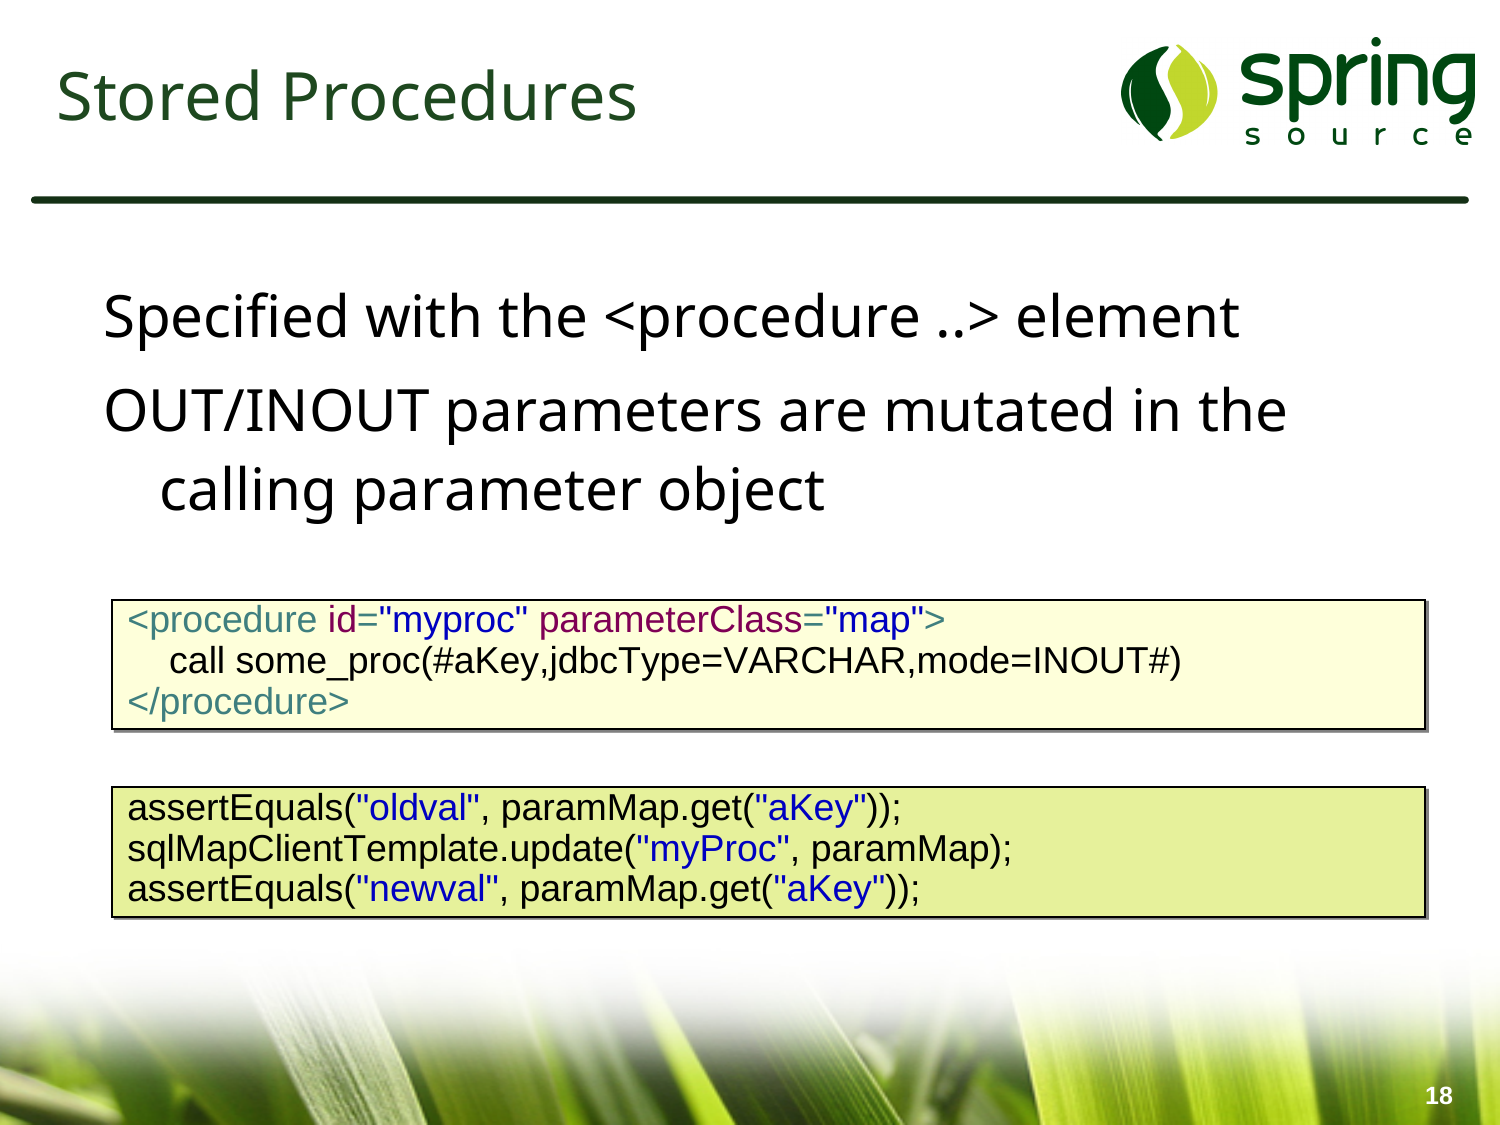

# Stored Procedures
Specified with the <procedure ..> element
OUT/INOUT parameters are mutated in the calling parameter object
<procedure id="myproc" parameterClass="map">
 call some_proc(#aKey,jdbcType=VARCHAR,mode=INOUT#)‏
</procedure>
assertEquals("oldval", paramMap.get("aKey"));
sqlMapClientTemplate.update("myProc", paramMap);
assertEquals("newval", paramMap.get("aKey"));